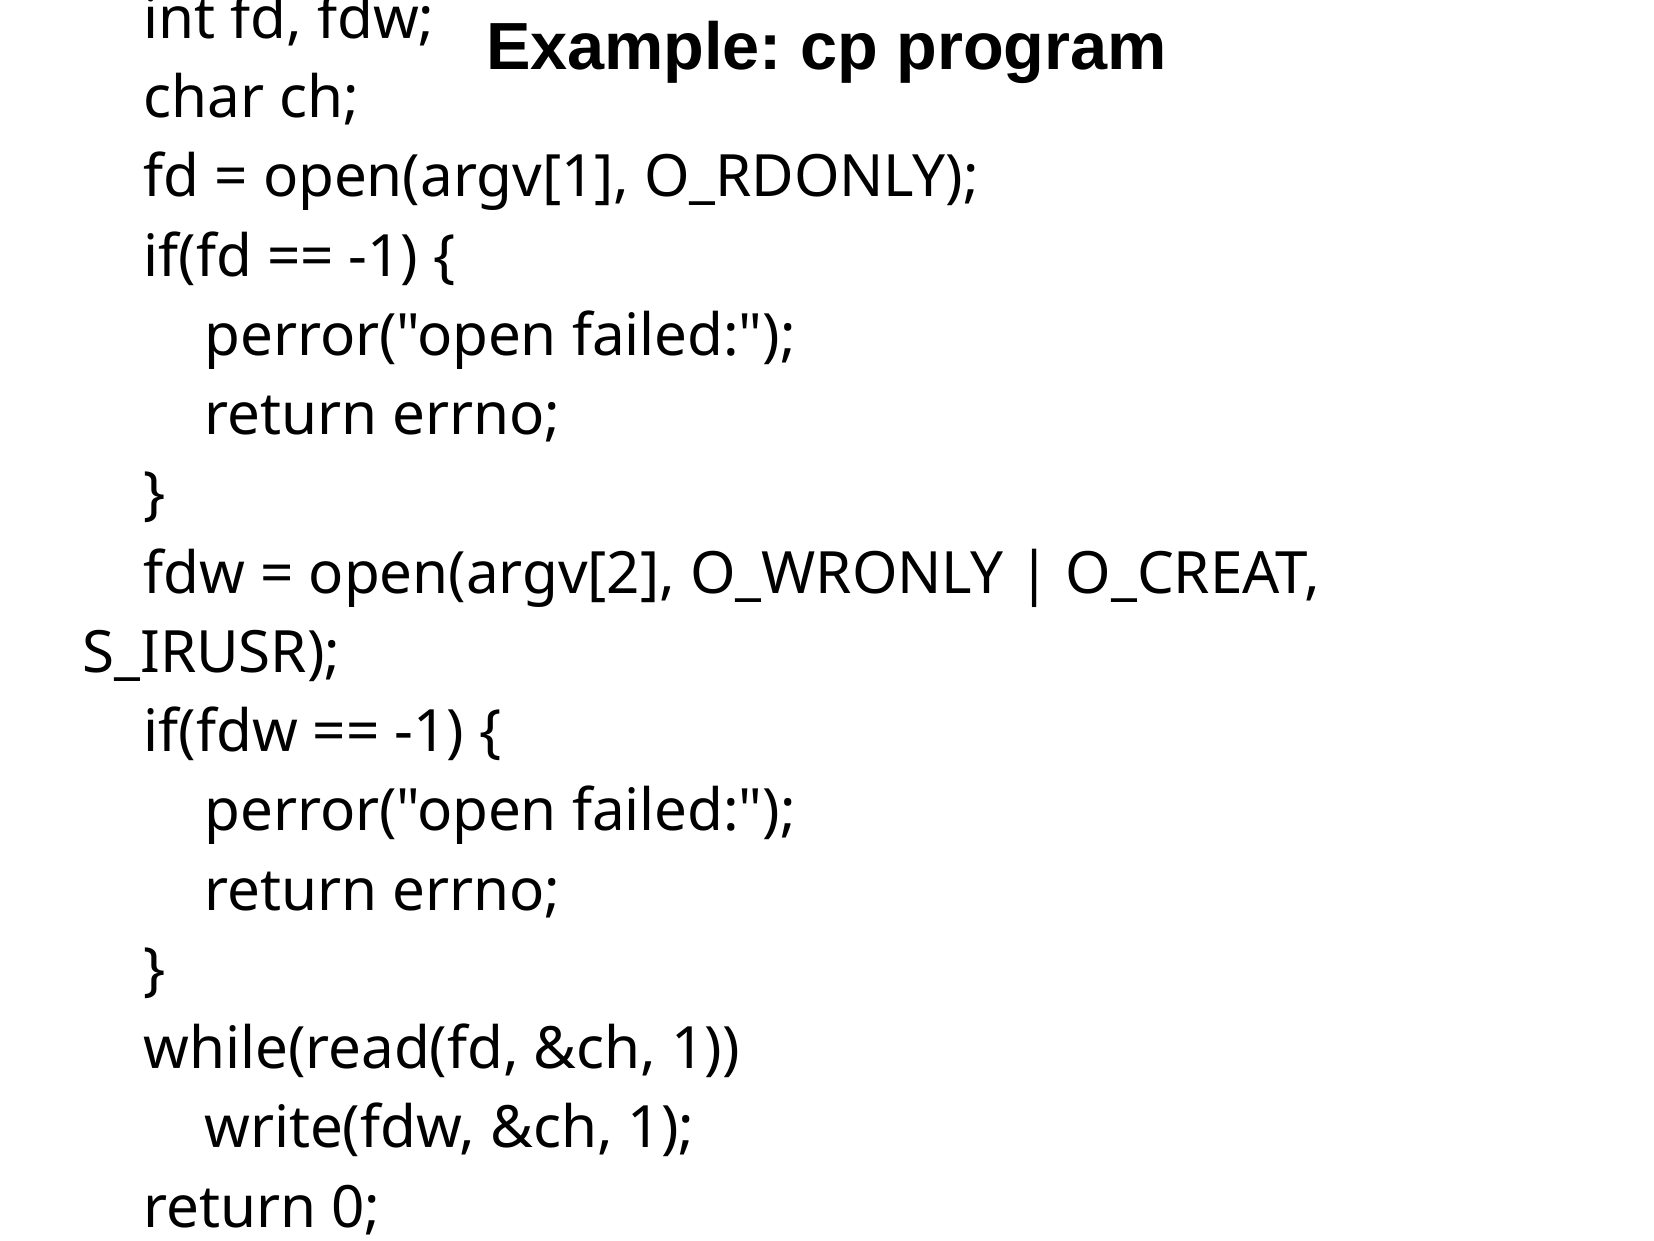

int main(int argc, char *argv[]) {
 int fd, fdw;
 char ch;
 fd = open(argv[1], O_RDONLY);
 if(fd == -1) {
 perror("open failed:");
 return errno;
 }
 fdw = open(argv[2], O_WRONLY | O_CREAT, S_IRUSR);
 if(fdw == -1) {
 perror("open failed:");
 return errno;
 }
 while(read(fd, &ch, 1))
 write(fdw, &ch, 1);
 return 0;
}
# Example: cp program